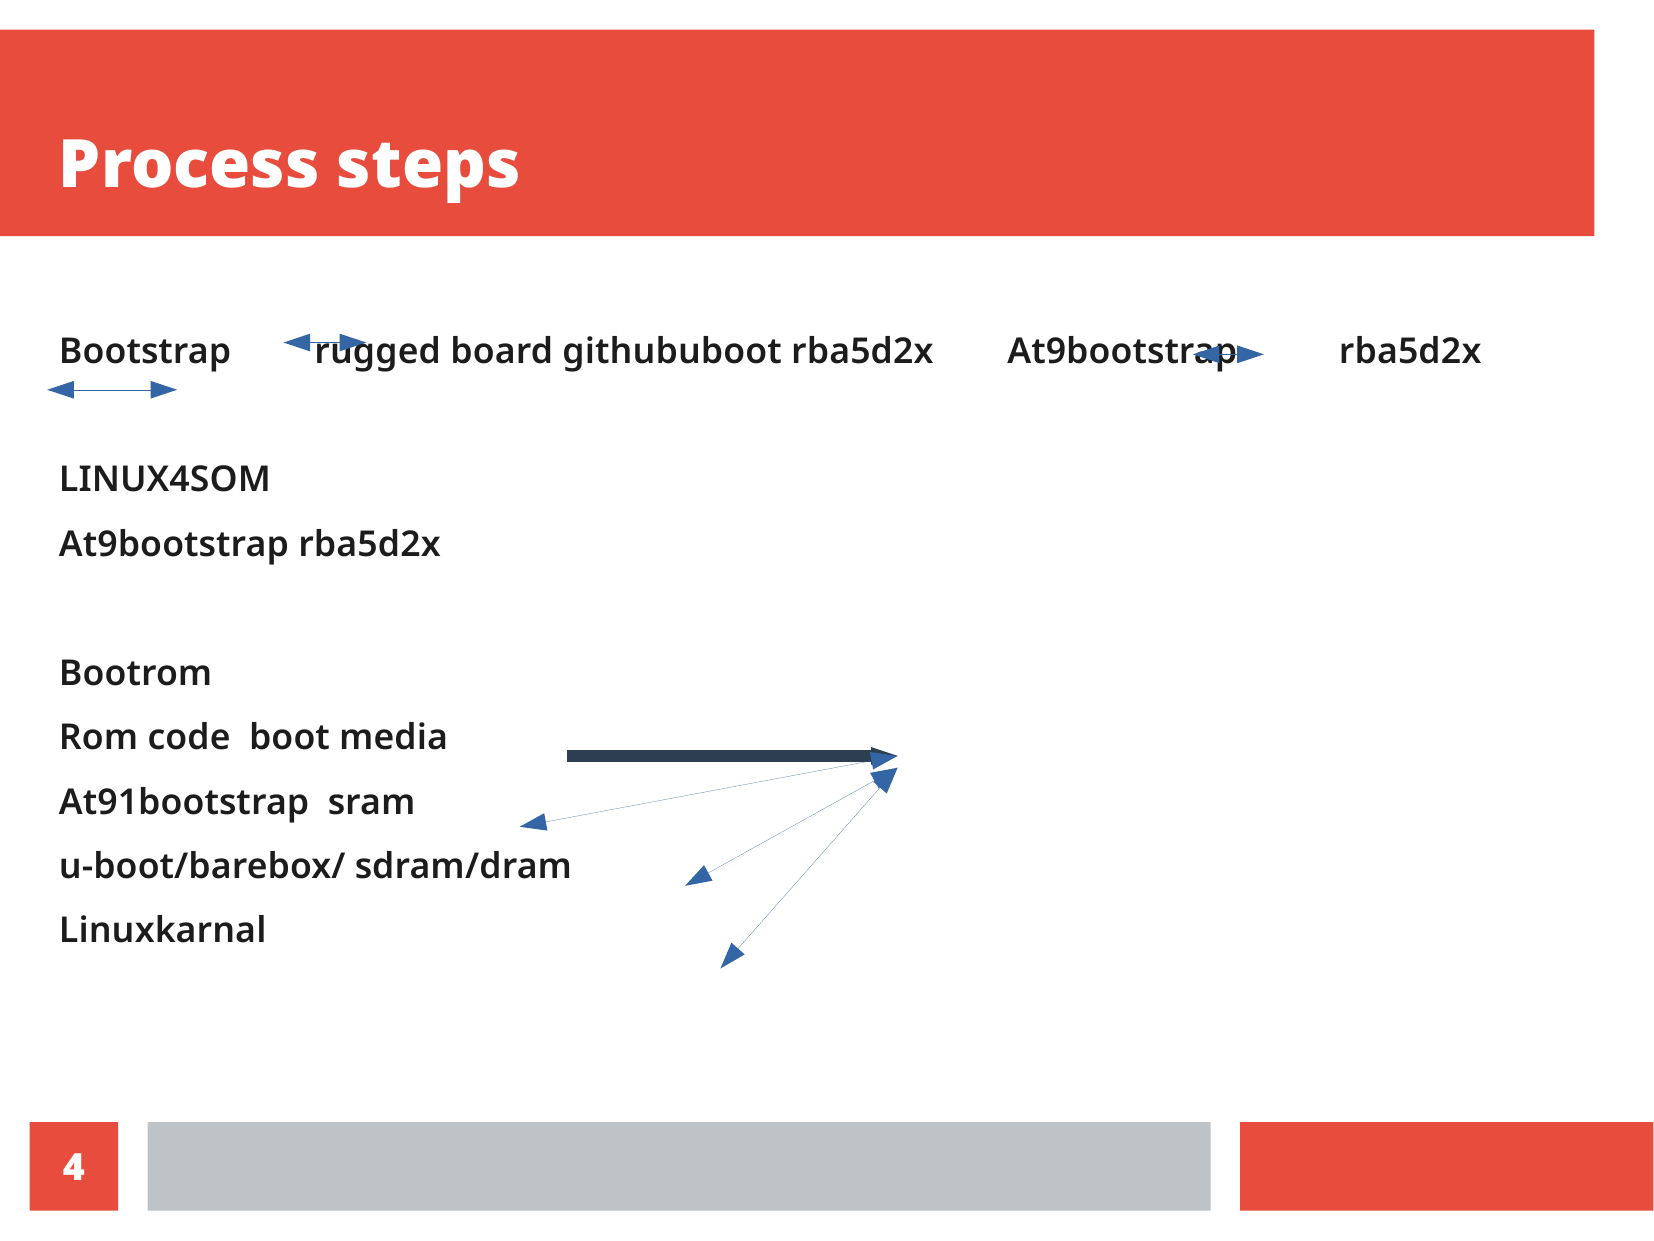

# Process steps
Bootstrap rugged board githububoot rba5d2x At9bootstrap rba5d2x
LINUX4SOM
At9bootstrap rba5d2x
Bootrom
Rom code boot media
At91bootstrap sram
u-boot/barebox/ sdram/dram
Linuxkarnal
4